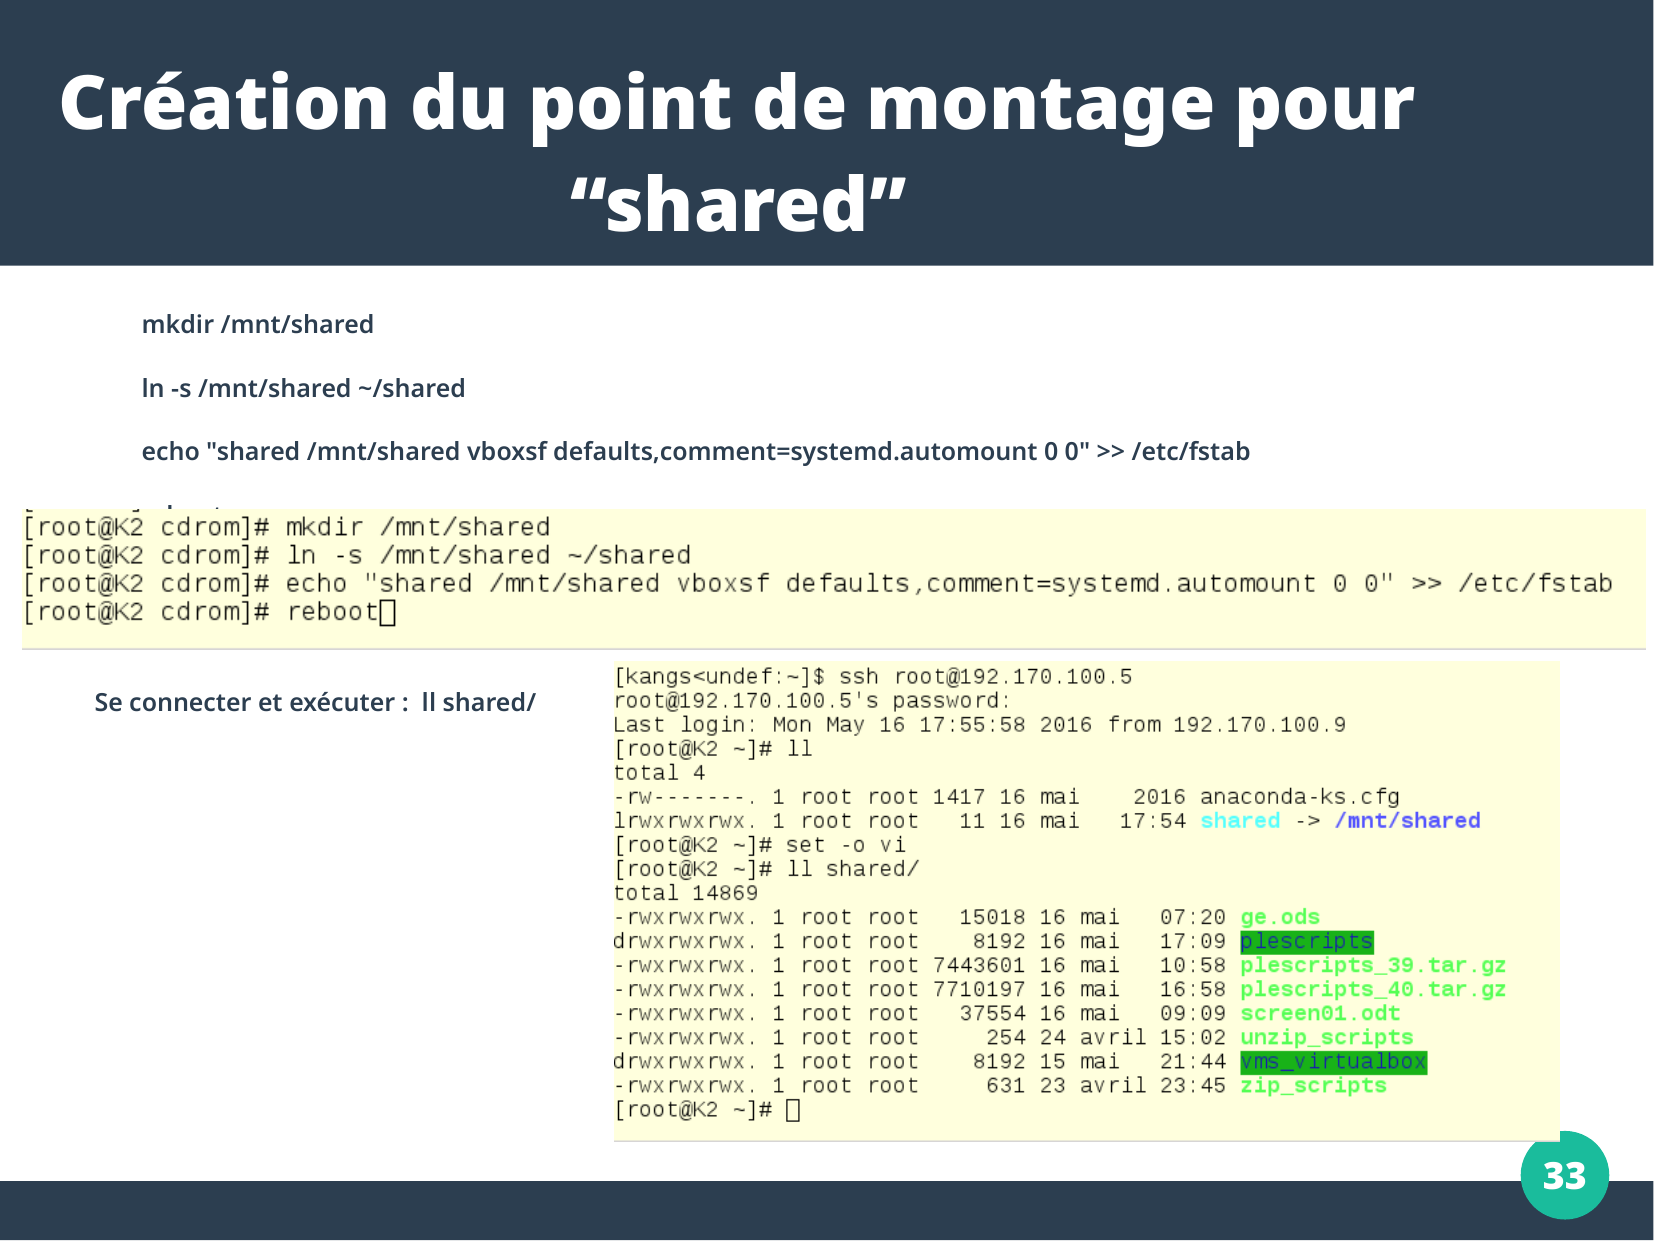

# Création du point de montage pour “shared”
mkdir /mnt/shared
ln -s /mnt/shared ~/shared
echo "shared /mnt/shared vboxsf defaults,comment=systemd.automount 0 0" >> /etc/fstab
reboot
Se connecter et exécuter : ll shared/
33